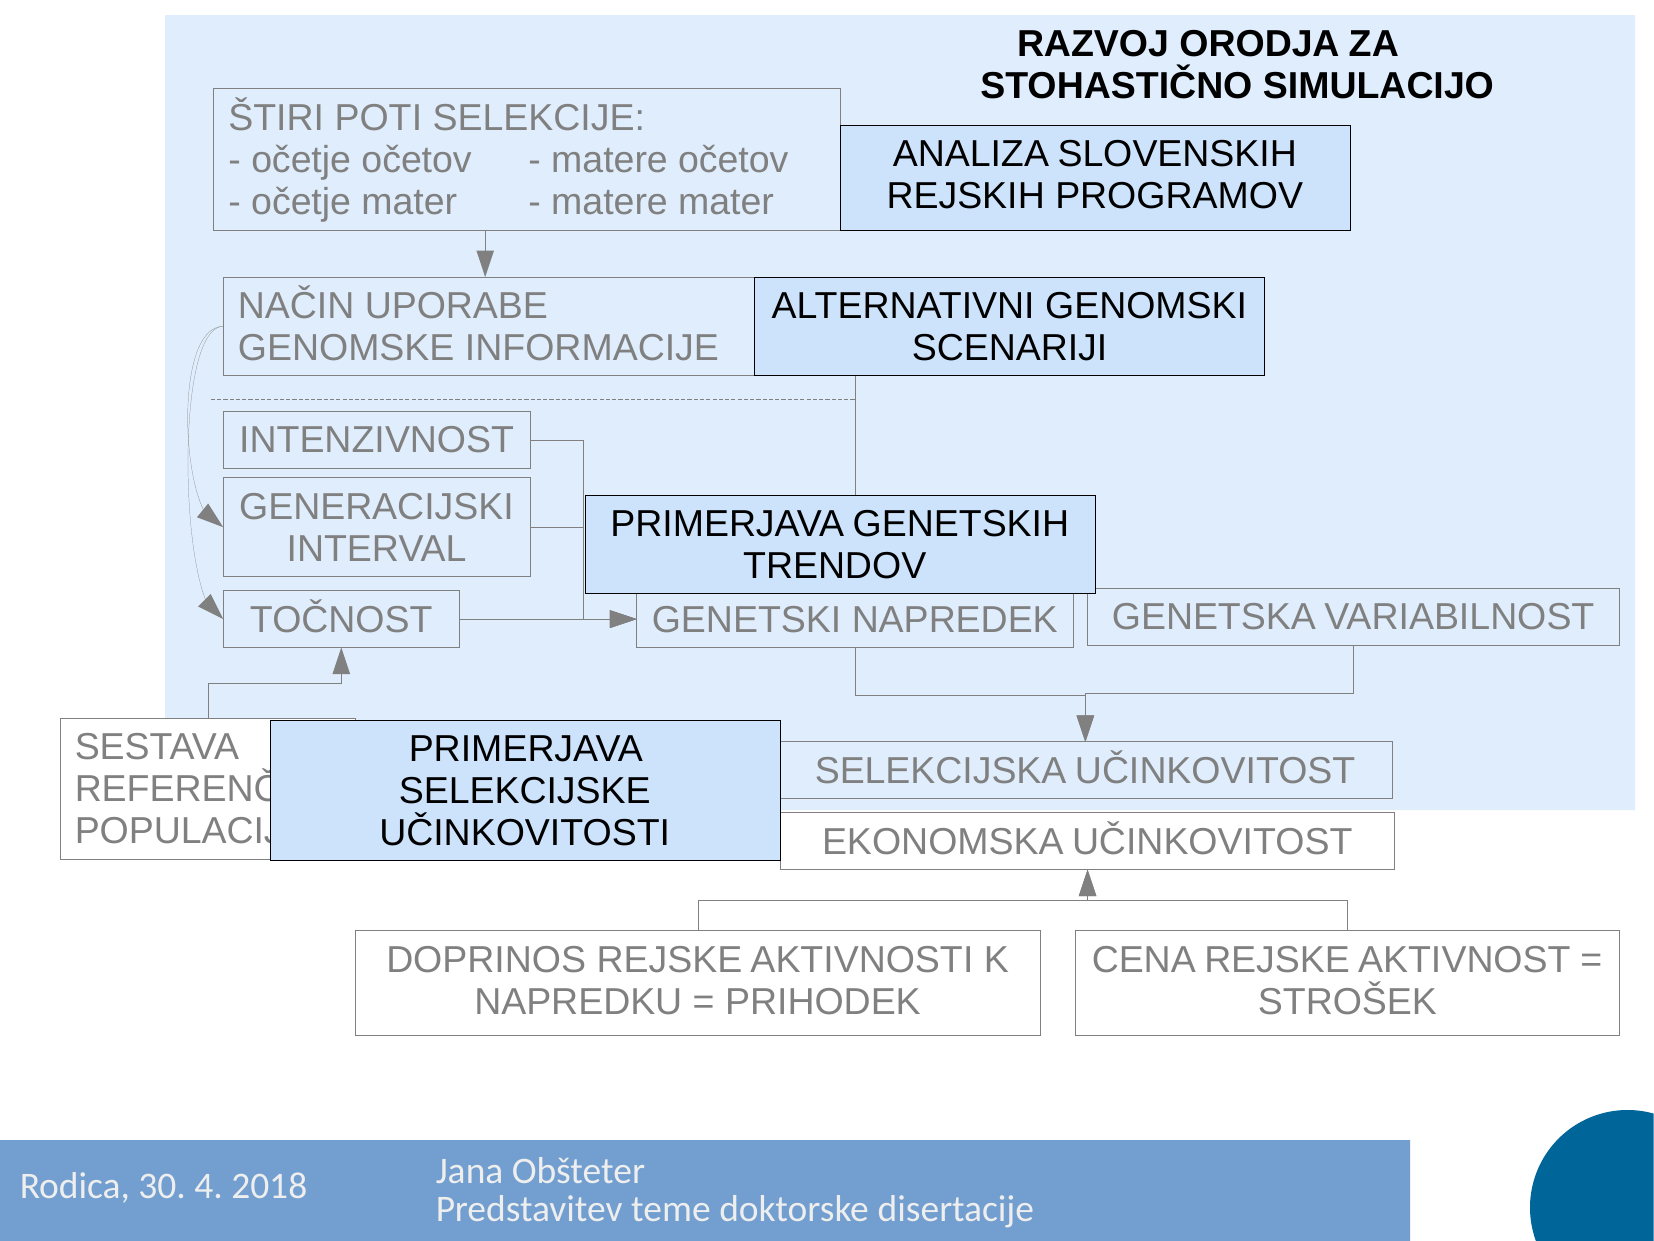

Razvoj orodja za 										stohastično simulacijo
Štiri poti selekcije:
- očetje očetov	- matere očetov
- očetje mater	- matere mater
Analiza slovenskih rejskih programov
Način uporabe genomskE informacije
Alternativni genomski scenariji
intenzivnost
Generacijski interval
Primerjava genetskih trendov
Genetska variabilnost
točnost
Genetski napredek
Sestava referenčne populacije
Primerjava selekcijske učinkovitosti
Selekcijska učinkovitost
Ekonomska učinkovitost
Doprinos rejske aktivnosti k napredku = prihodek
Cena rejske aktivnost = strošek